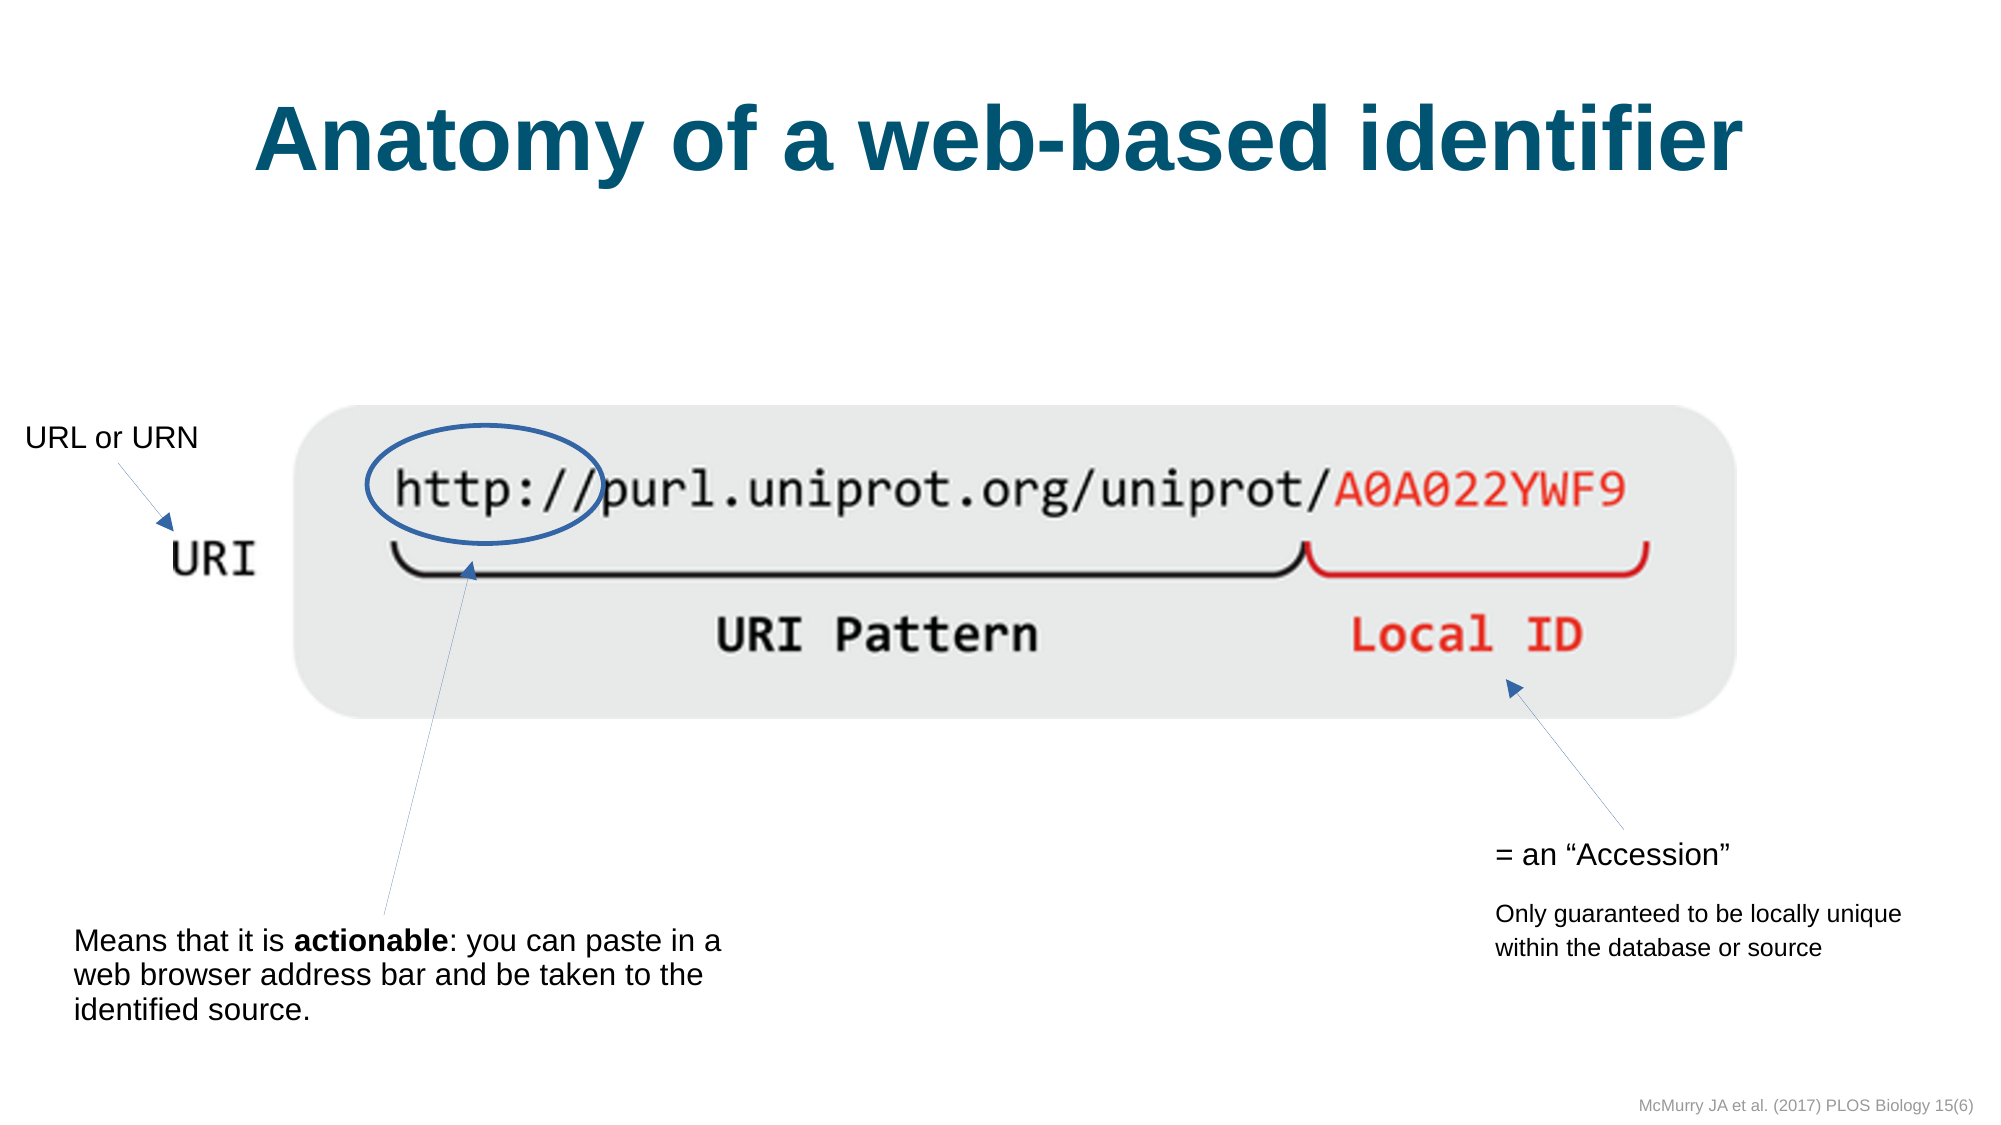

# Anatomy of a web-based identifier
URL or URN
= an “Accession”
Only guaranteed to be locally unique within the database or source
Means that it is actionable: you can paste in a web browser address bar and be taken to the identified source.
McMurry JA et al. (2017) PLOS Biology 15(6)